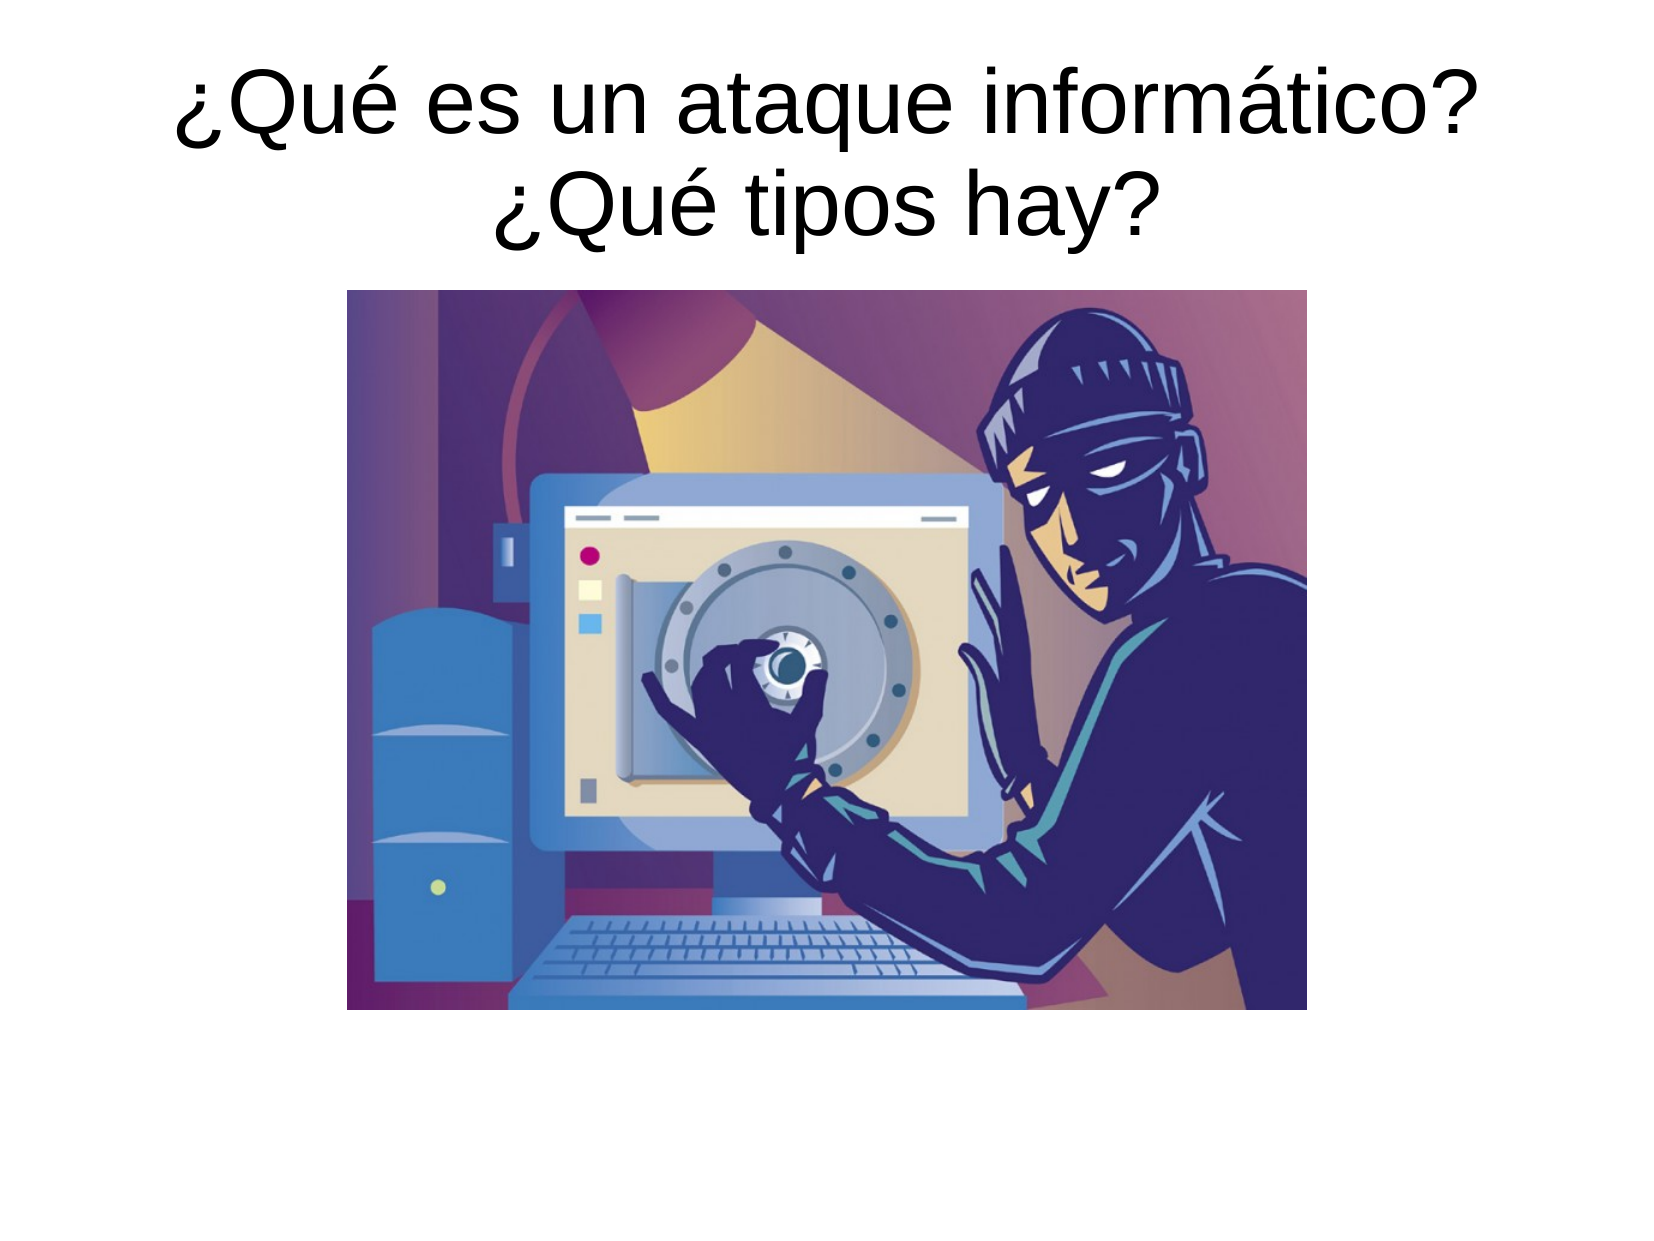

# ¿Qué es un ataque informático?¿Qué tipos hay?